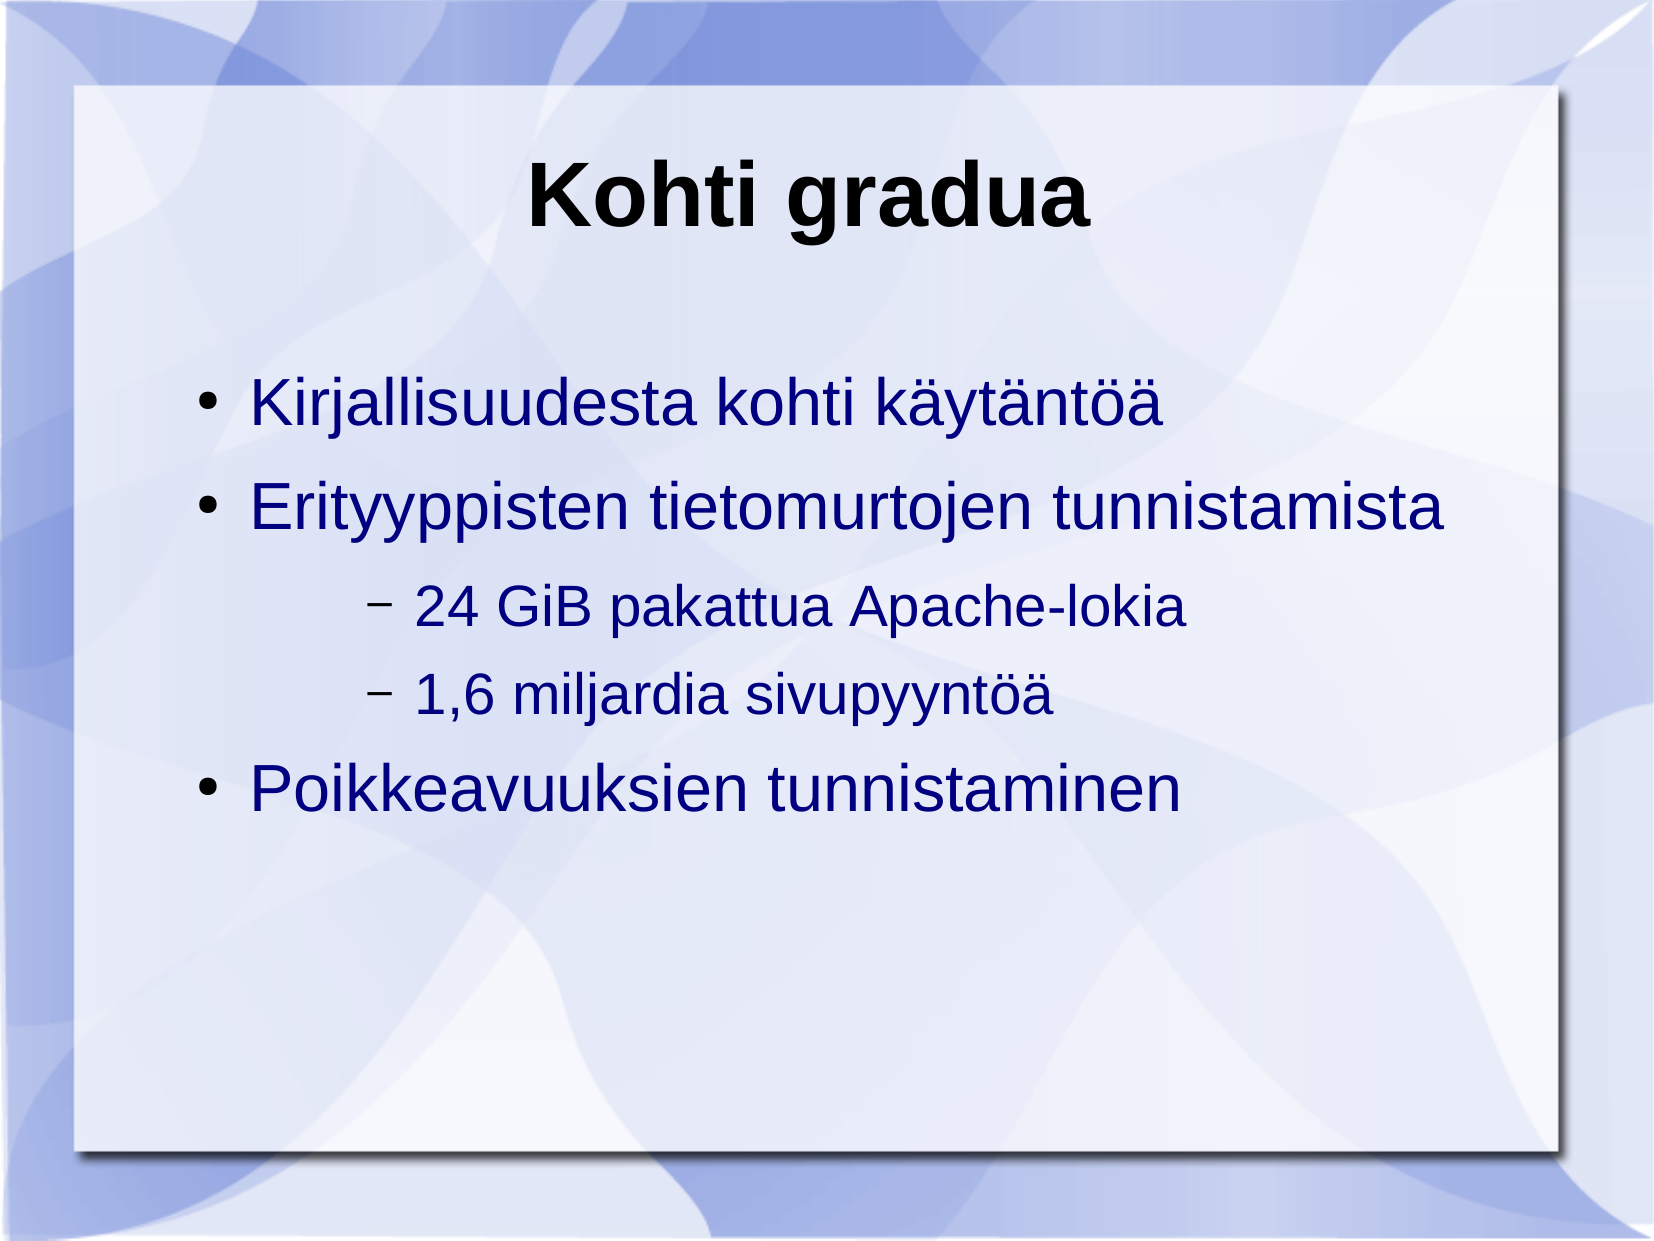

# Kohti gradua
Kirjallisuudesta kohti käytäntöä
Erityyppisten tietomurtojen tunnistamista
24 GiB pakattua Apache-lokia
1,6 miljardia sivupyyntöä
Poikkeavuuksien tunnistaminen